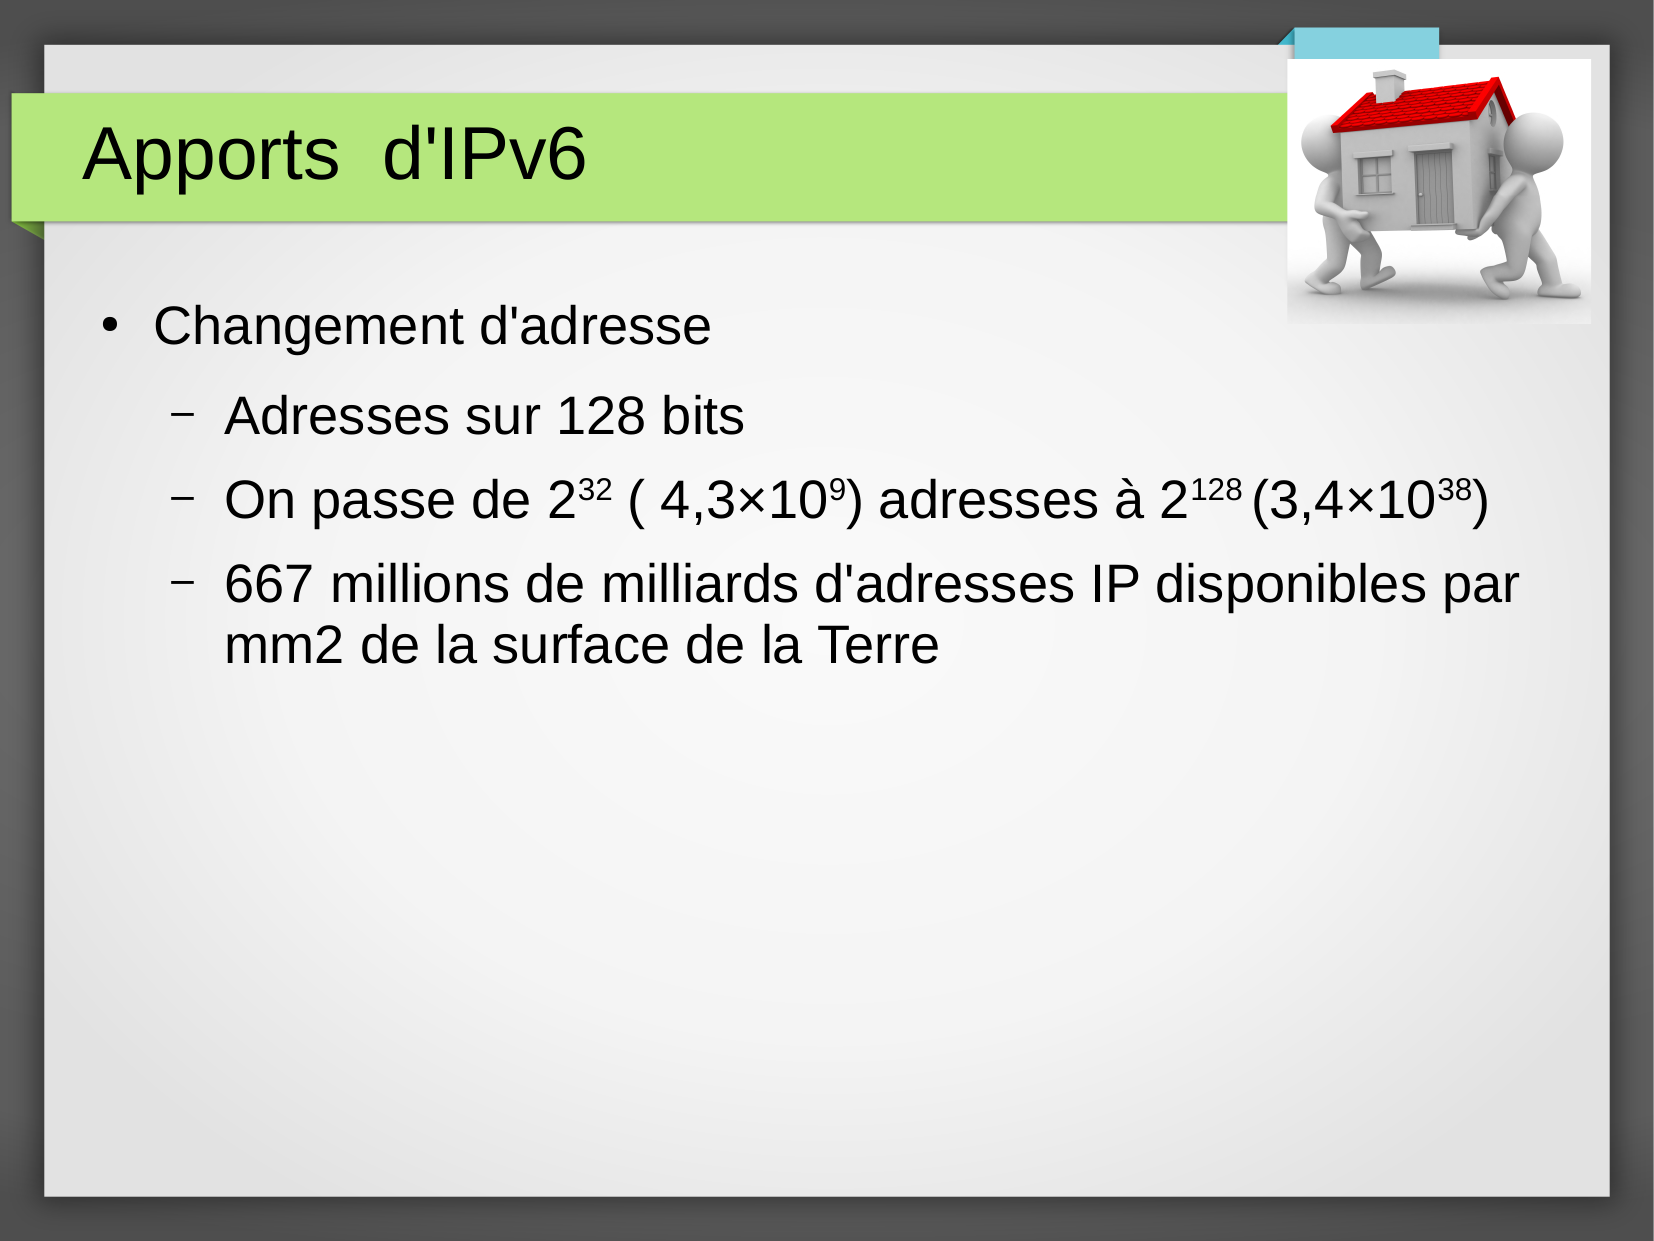

# Apports d'IPv6
Changement d'adresse
Adresses sur 128 bits
On passe de 232 ( 4,3×109) adresses à 2128 (3,4×1038)
667 millions de milliards d'adresses IP disponibles par mm2 de la surface de la Terre